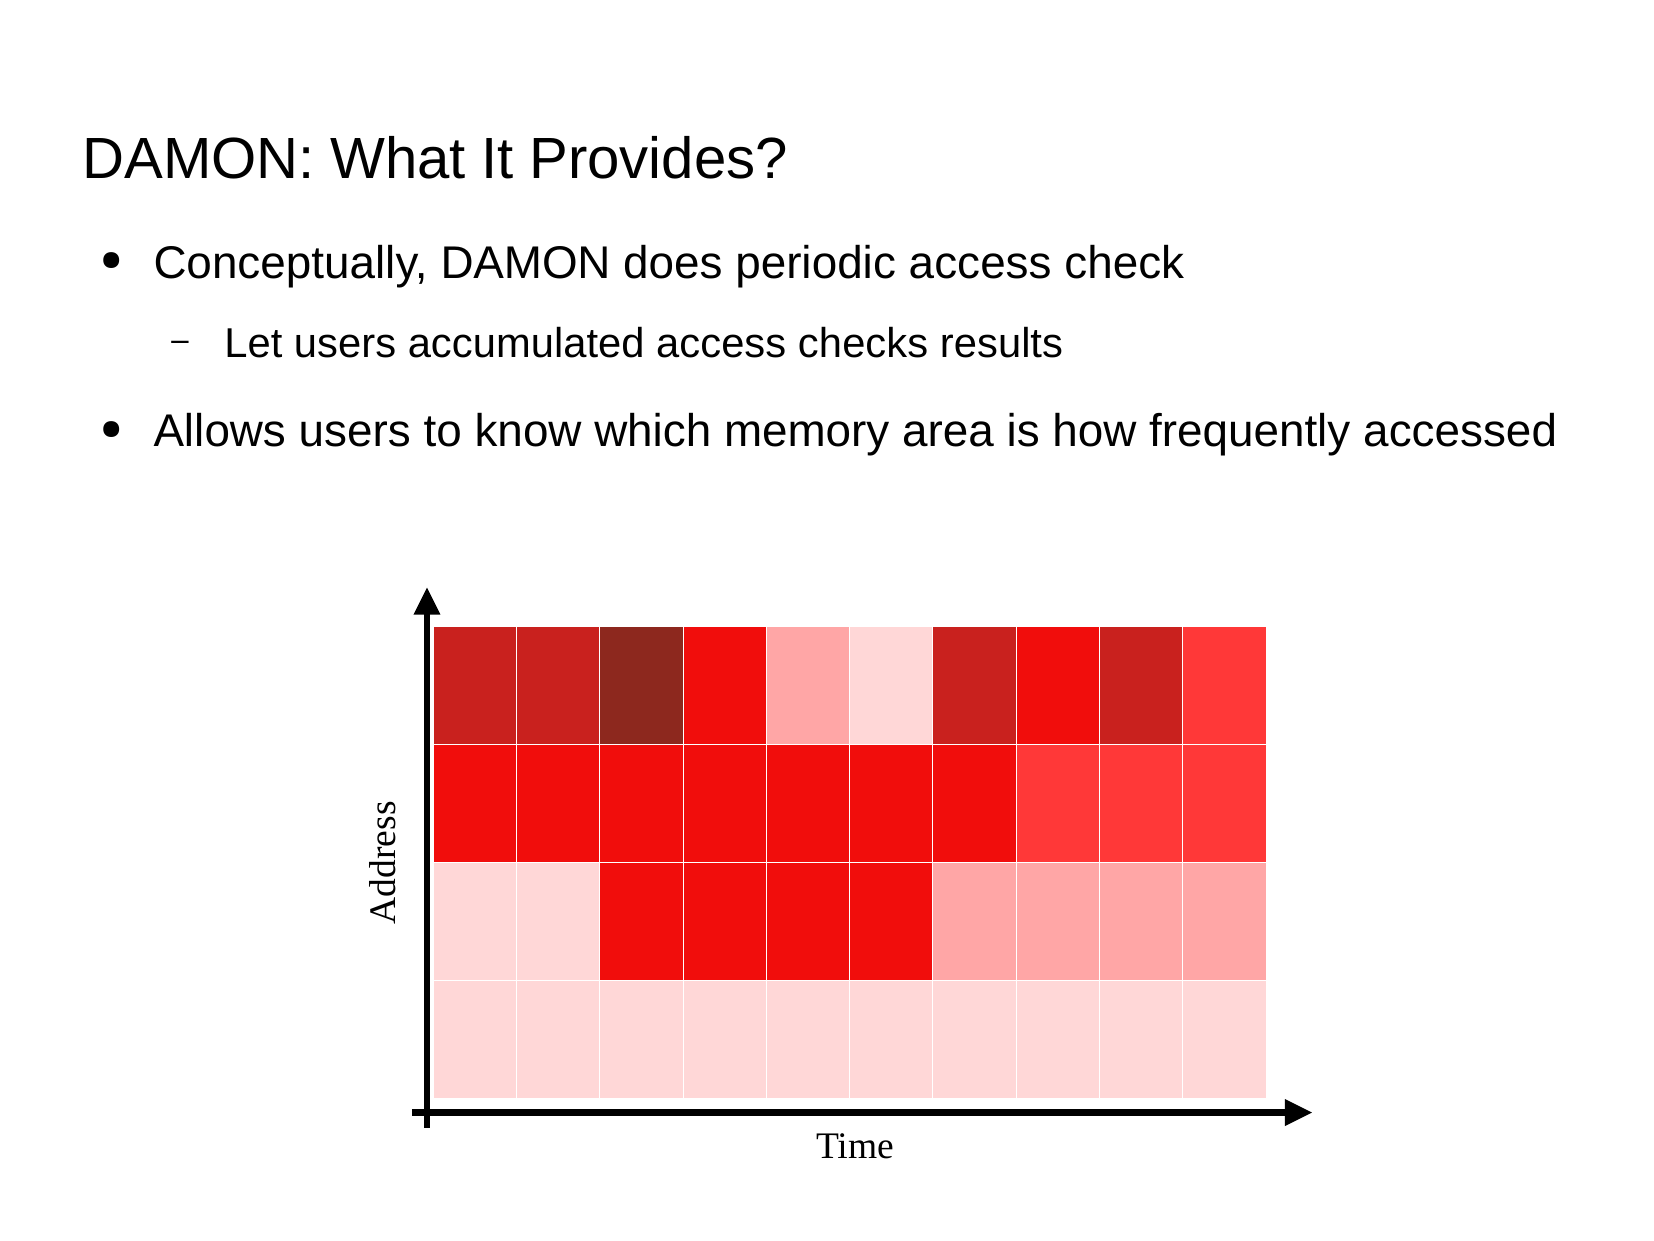

# DAMON: What It Provides?
Conceptually, DAMON does periodic access check
Let users accumulated access checks results
Allows users to know which memory area is how frequently accessed
| | | | | | | | | | |
| --- | --- | --- | --- | --- | --- | --- | --- | --- | --- |
| | | | | | | | | | |
| | | | | | | | | | |
| | | | | | | | | | |
Address
Time